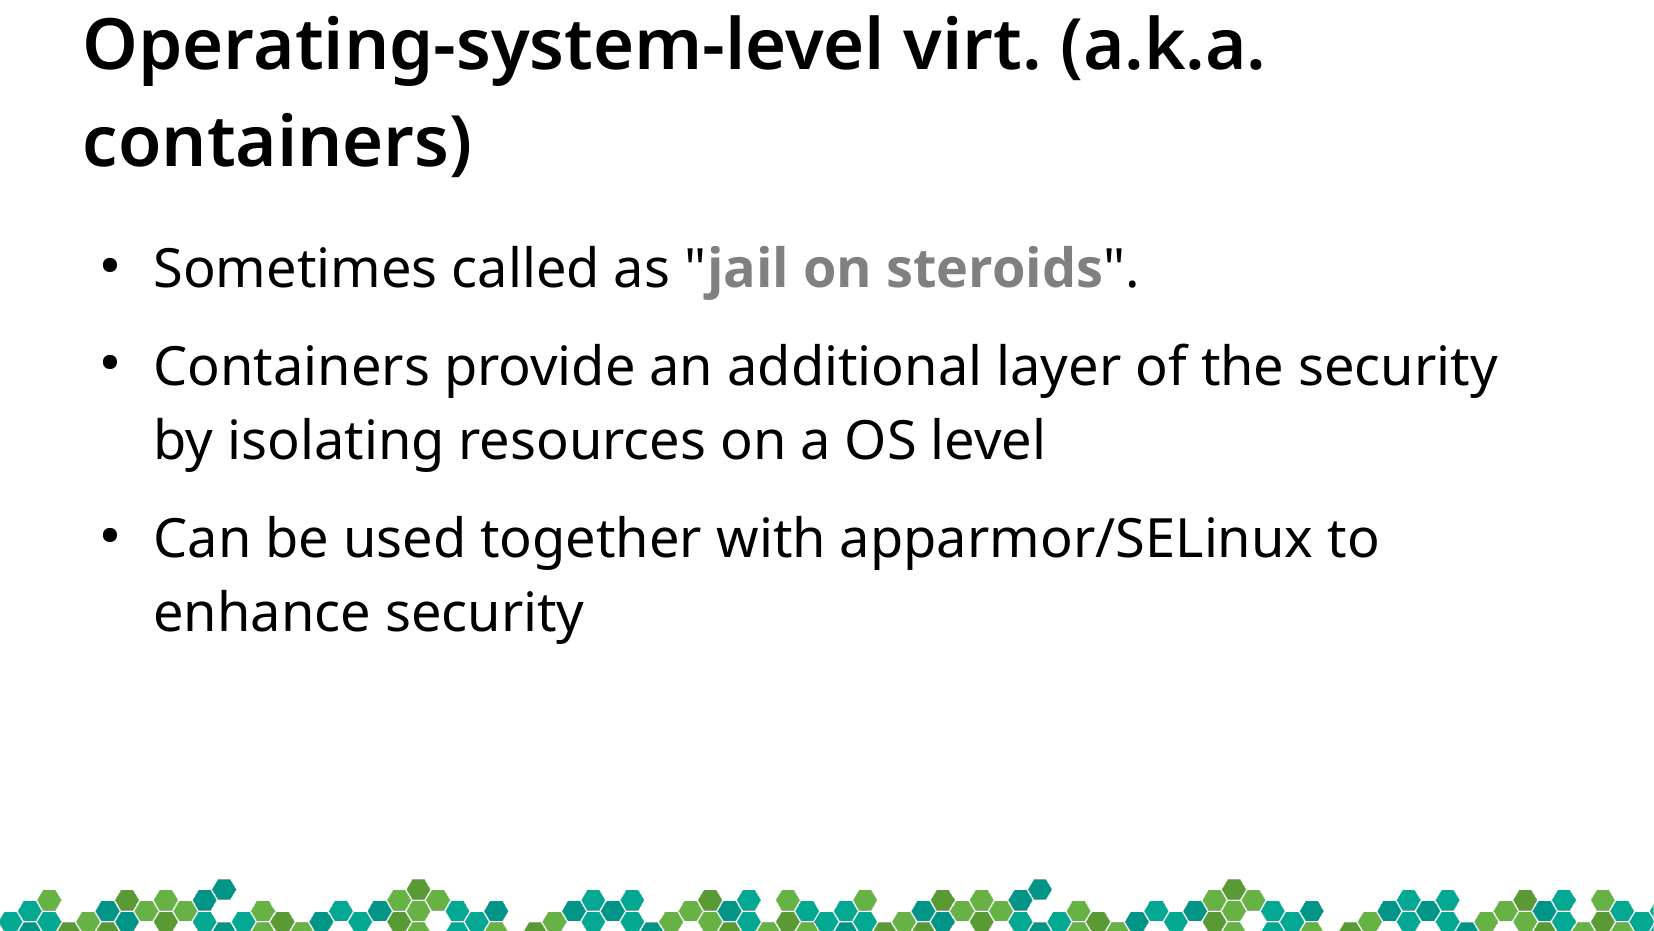

# Operating-system-level virt. (a.k.a. containers)
Sometimes called as "jail on steroids".
Containers provide an additional layer of the security by isolating resources on a OS level
Can be used together with apparmor/SELinux to enhance security